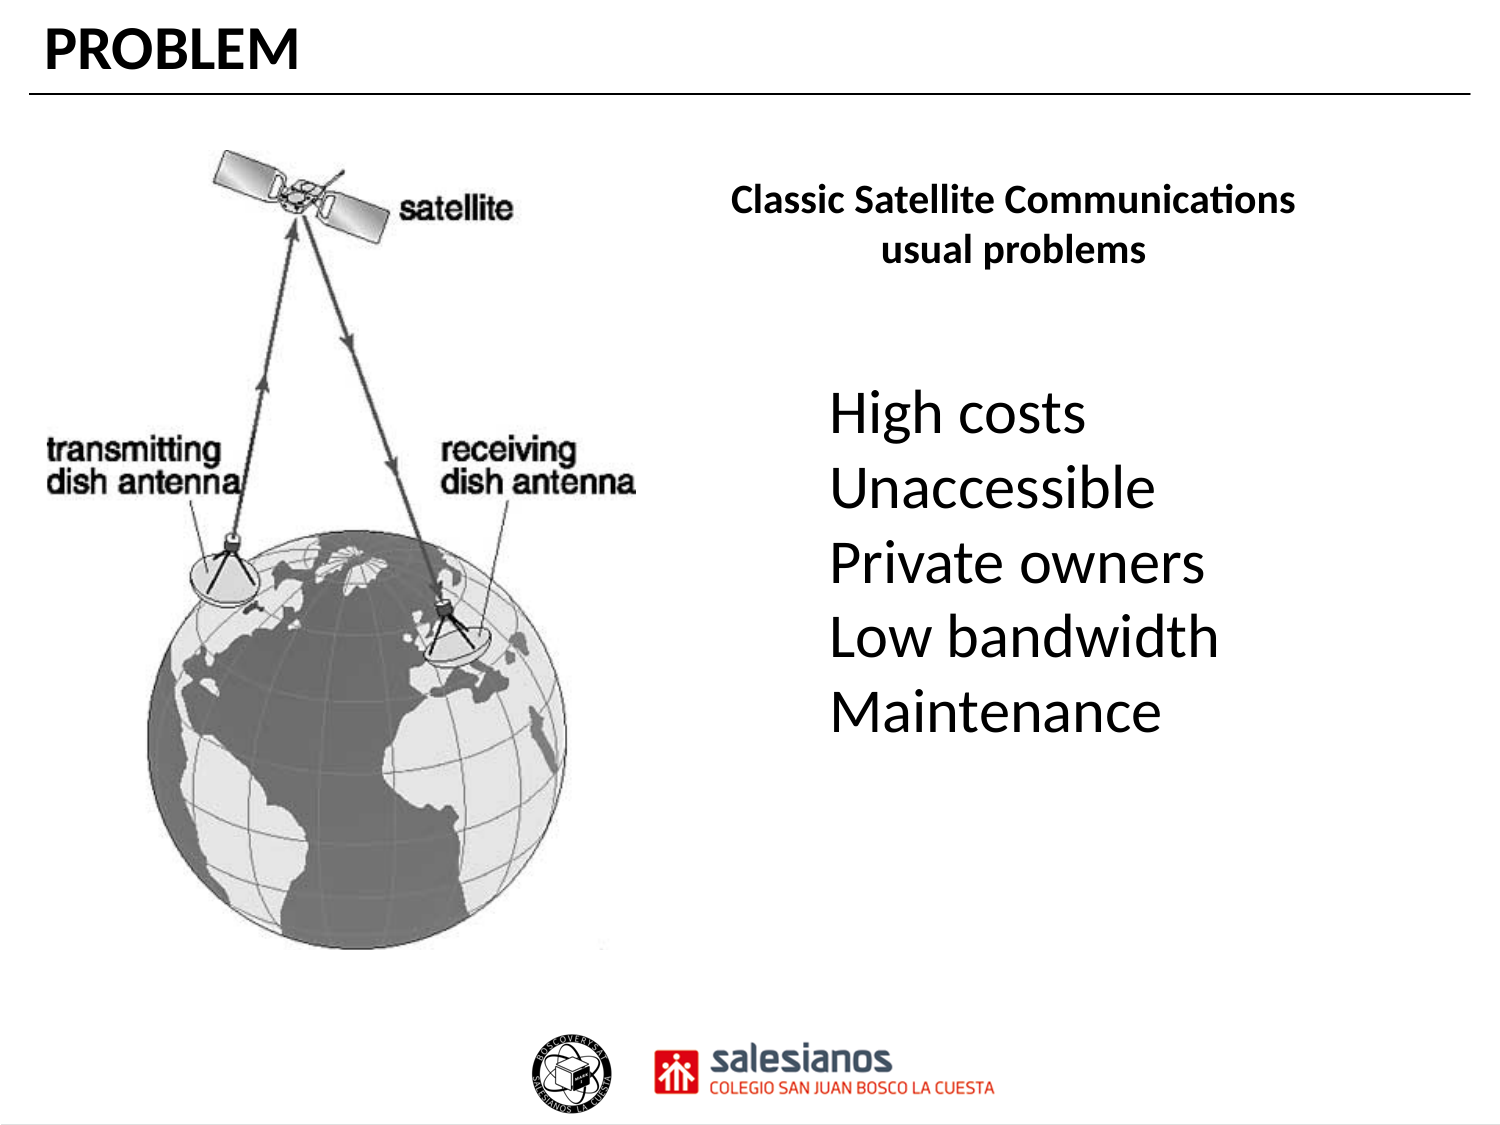

PROBLEM
Classic Satellite Communications
usual problems
High costs
Unaccessible
Private owners
Low bandwidth
Maintenance